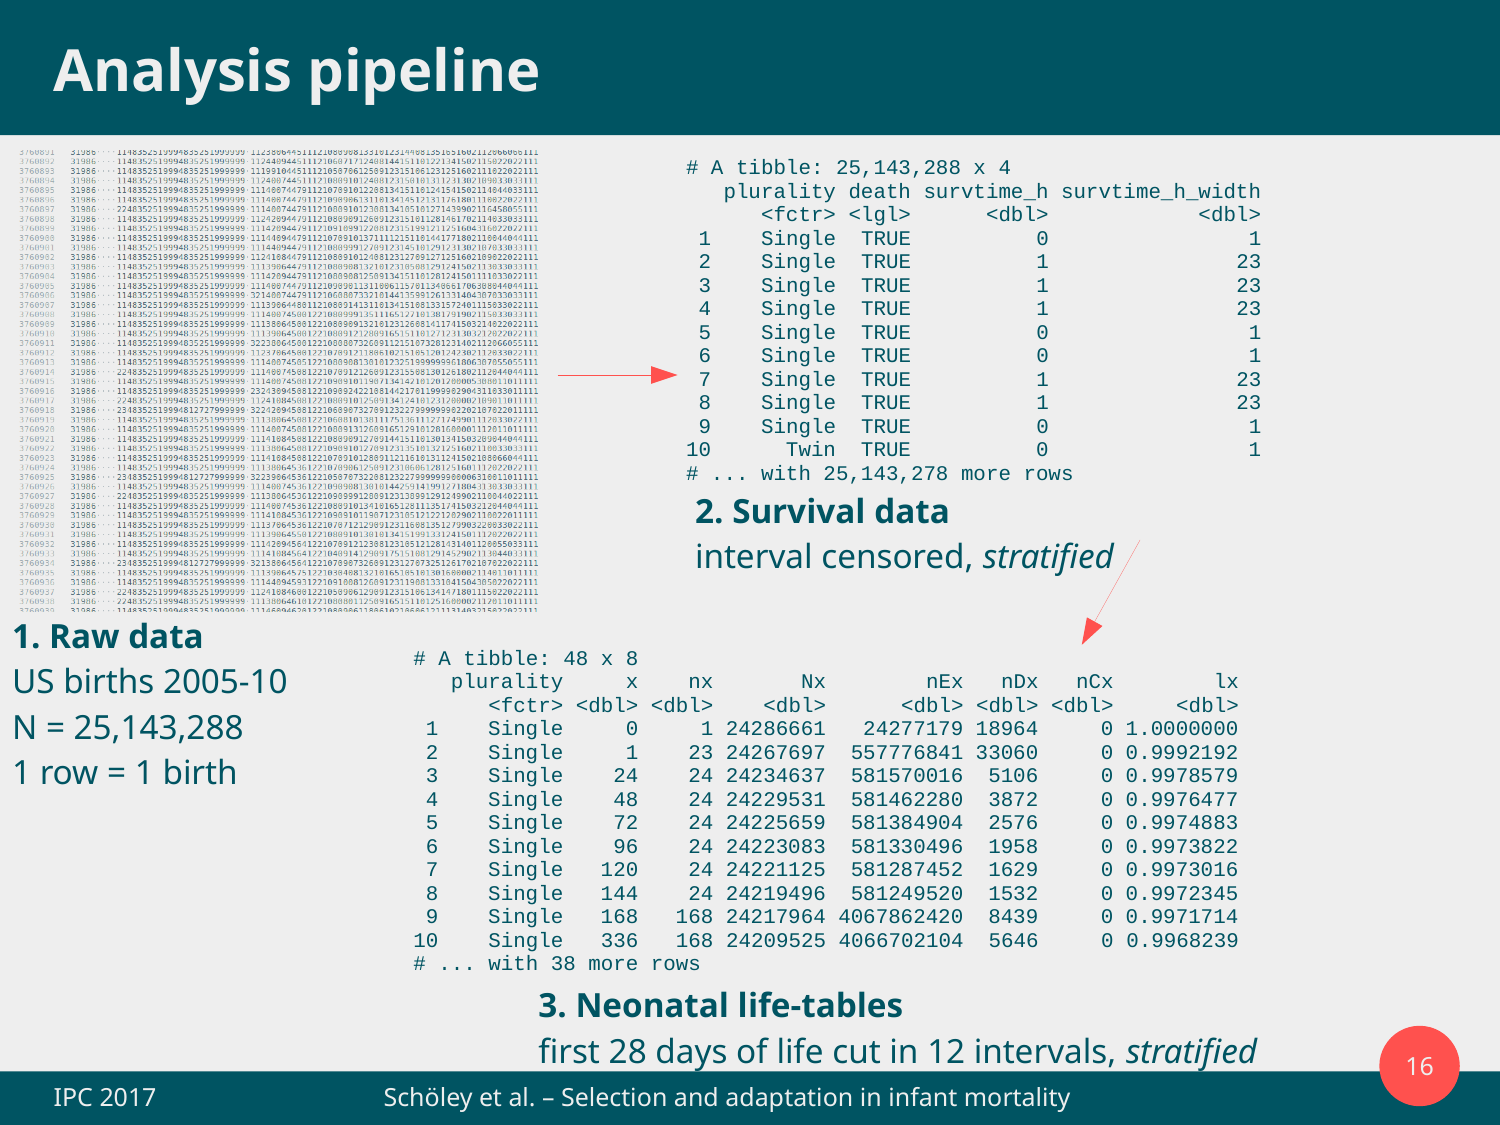

# Analysis pipeline
# A tibble: 25,143,288 x 4
 plurality death survtime_h survtime_h_width
 <fctr> <lgl> <dbl> <dbl>
 1 Single TRUE 0 1
 2 Single TRUE 1 23
 3 Single TRUE 1 23
 4 Single TRUE 1 23
 5 Single TRUE 0 1
 6 Single TRUE 0 1
 7 Single TRUE 1 23
 8 Single TRUE 1 23
 9 Single TRUE 0 1
10 Twin TRUE 0 1
# ... with 25,143,278 more rows
2. Survival data
interval censored, stratified
1. Raw data
US births 2005-10
N = 25,143,288
1 row = 1 birth
# A tibble: 48 x 8
 plurality x nx Nx nEx nDx nCx lx
 <fctr> <dbl> <dbl> <dbl> <dbl> <dbl> <dbl> <dbl>
 1 Single 0 1 24286661 24277179 18964 0 1.0000000
 2 Single 1 23 24267697 557776841 33060 0 0.9992192
 3 Single 24 24 24234637 581570016 5106 0 0.9978579
 4 Single 48 24 24229531 581462280 3872 0 0.9976477
 5 Single 72 24 24225659 581384904 2576 0 0.9974883
 6 Single 96 24 24223083 581330496 1958 0 0.9973822
 7 Single 120 24 24221125 581287452 1629 0 0.9973016
 8 Single 144 24 24219496 581249520 1532 0 0.9972345
 9 Single 168 168 24217964 4067862420 8439 0 0.9971714
10 Single 336 168 24209525 4066702104 5646 0 0.9968239
# ... with 38 more rows
3. Neonatal life-tables
first 28 days of life cut in 12 intervals, stratified
16
IPC 2017
Schöley et al. – Selection and adaptation in infant mortality